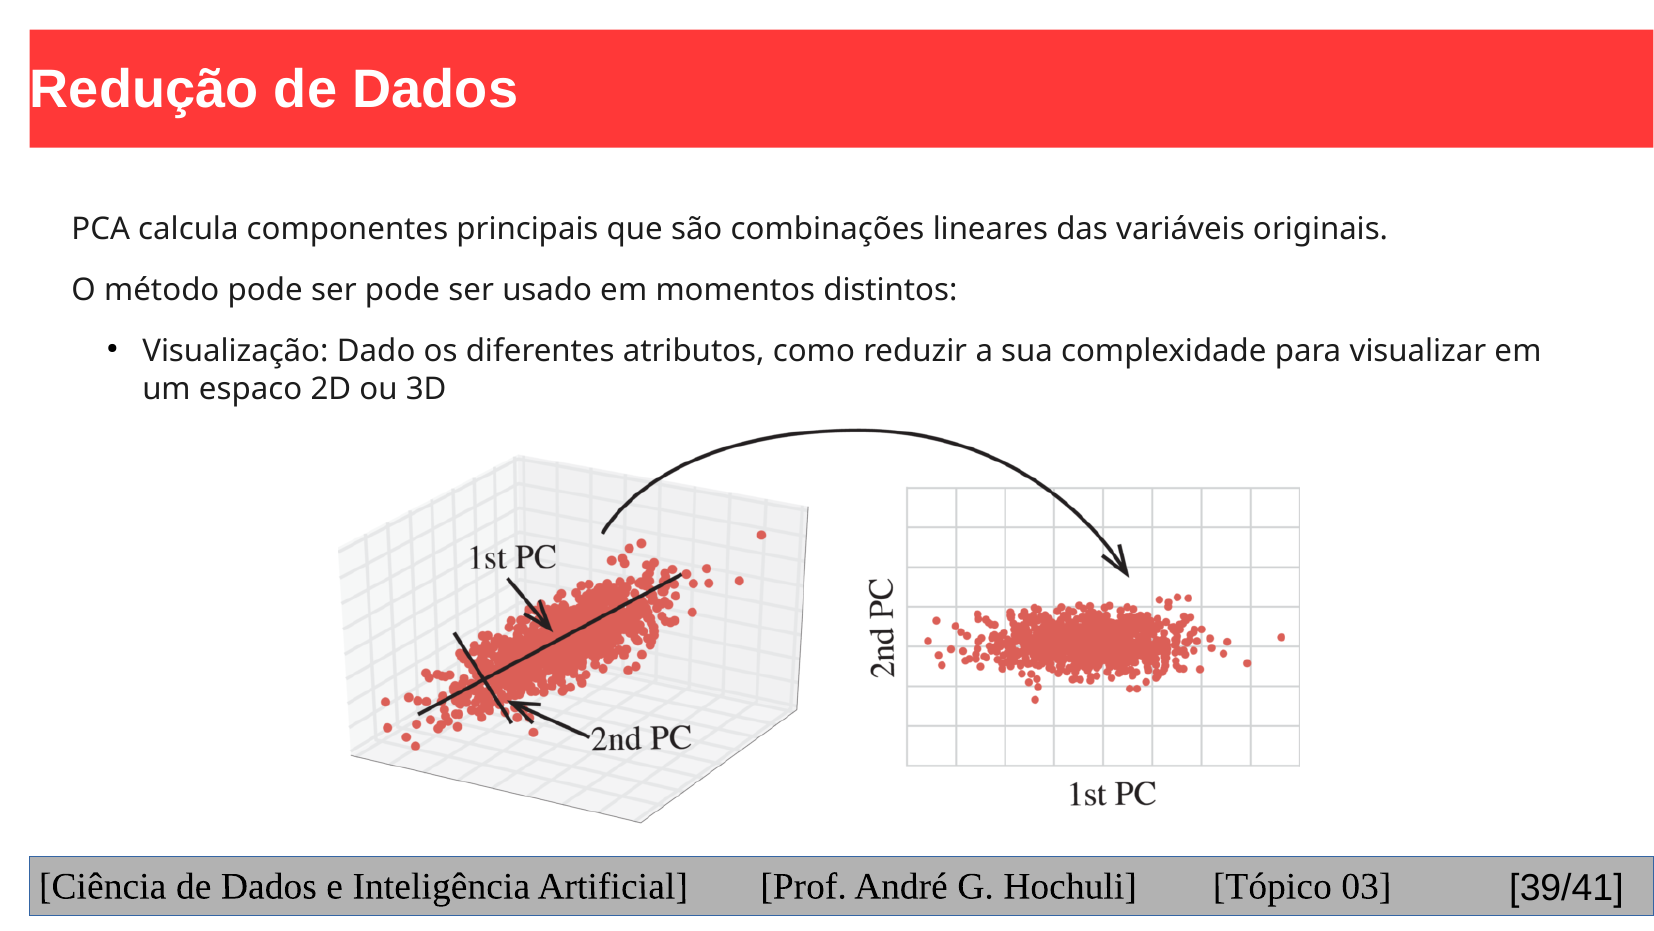

# Redução de Dados
PCA calcula componentes principais que são combinações lineares das variáveis originais.
O método pode ser pode ser usado em momentos distintos:
Visualização: Dado os diferentes atributos, como reduzir a sua complexidade para visualizar em um espaco 2D ou 3D